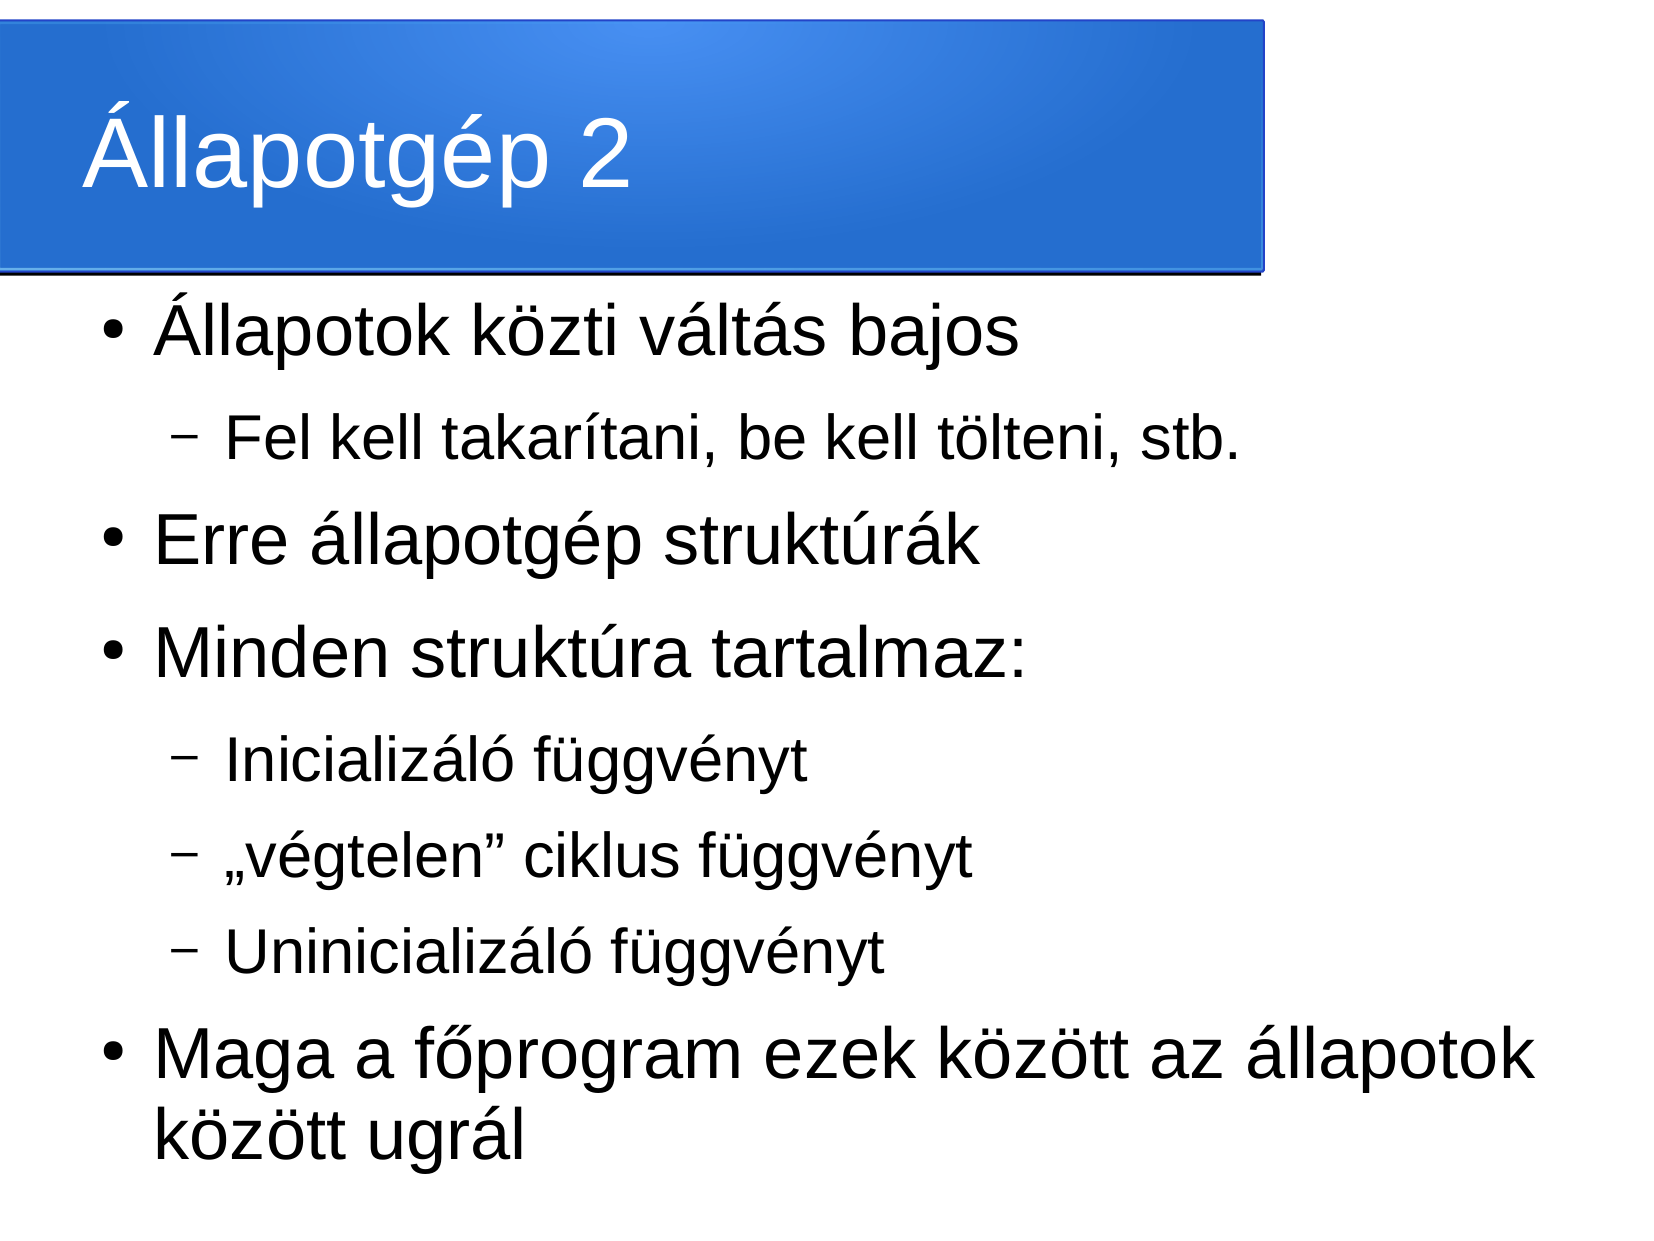

# Állapotgép 2
Állapotok közti váltás bajos
Fel kell takarítani, be kell tölteni, stb.
Erre állapotgép struktúrák
Minden struktúra tartalmaz:
Inicializáló függvényt
„végtelen” ciklus függvényt
Uninicializáló függvényt
Maga a főprogram ezek között az állapotok között ugrál